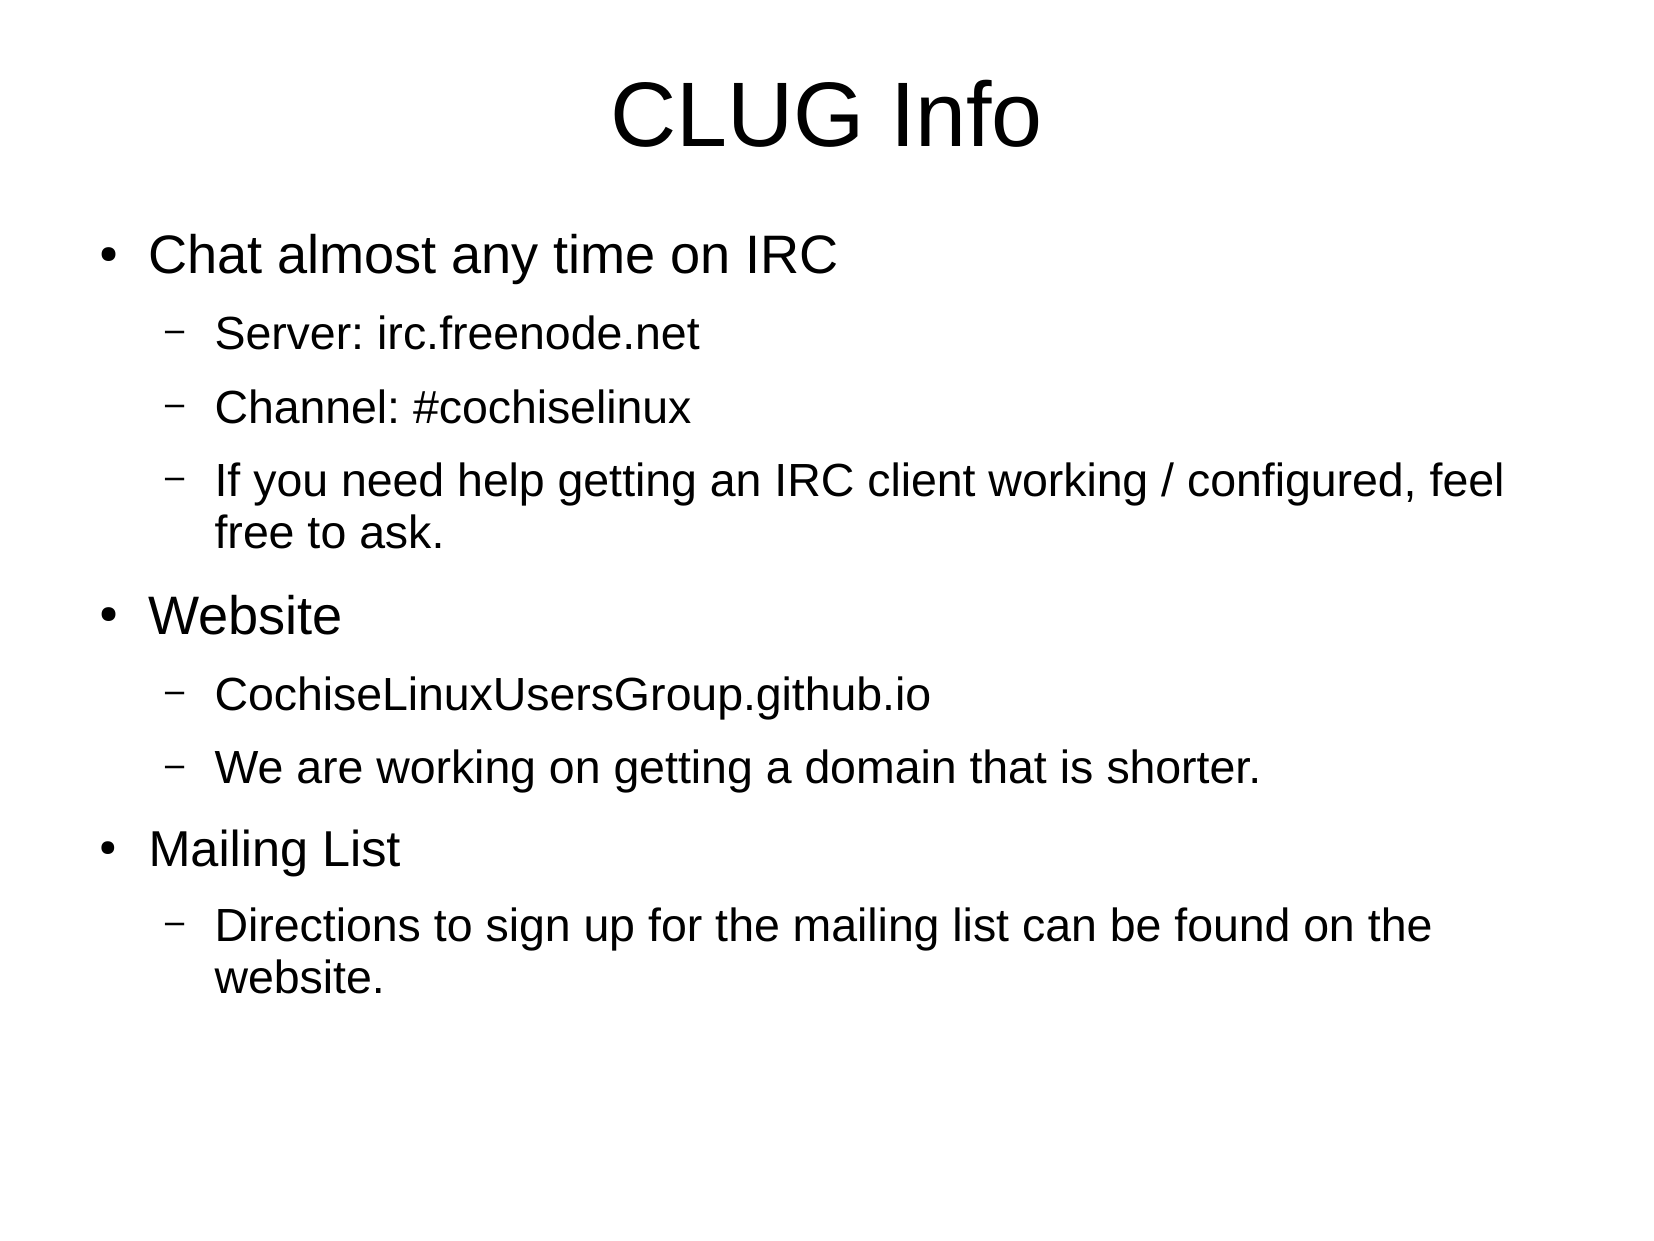

# CLUG Info
Chat almost any time on IRC
Server: irc.freenode.net
Channel: #cochiselinux
If you need help getting an IRC client working / configured, feel free to ask.
Website
CochiseLinuxUsersGroup.github.io
We are working on getting a domain that is shorter.
Mailing List
Directions to sign up for the mailing list can be found on the website.